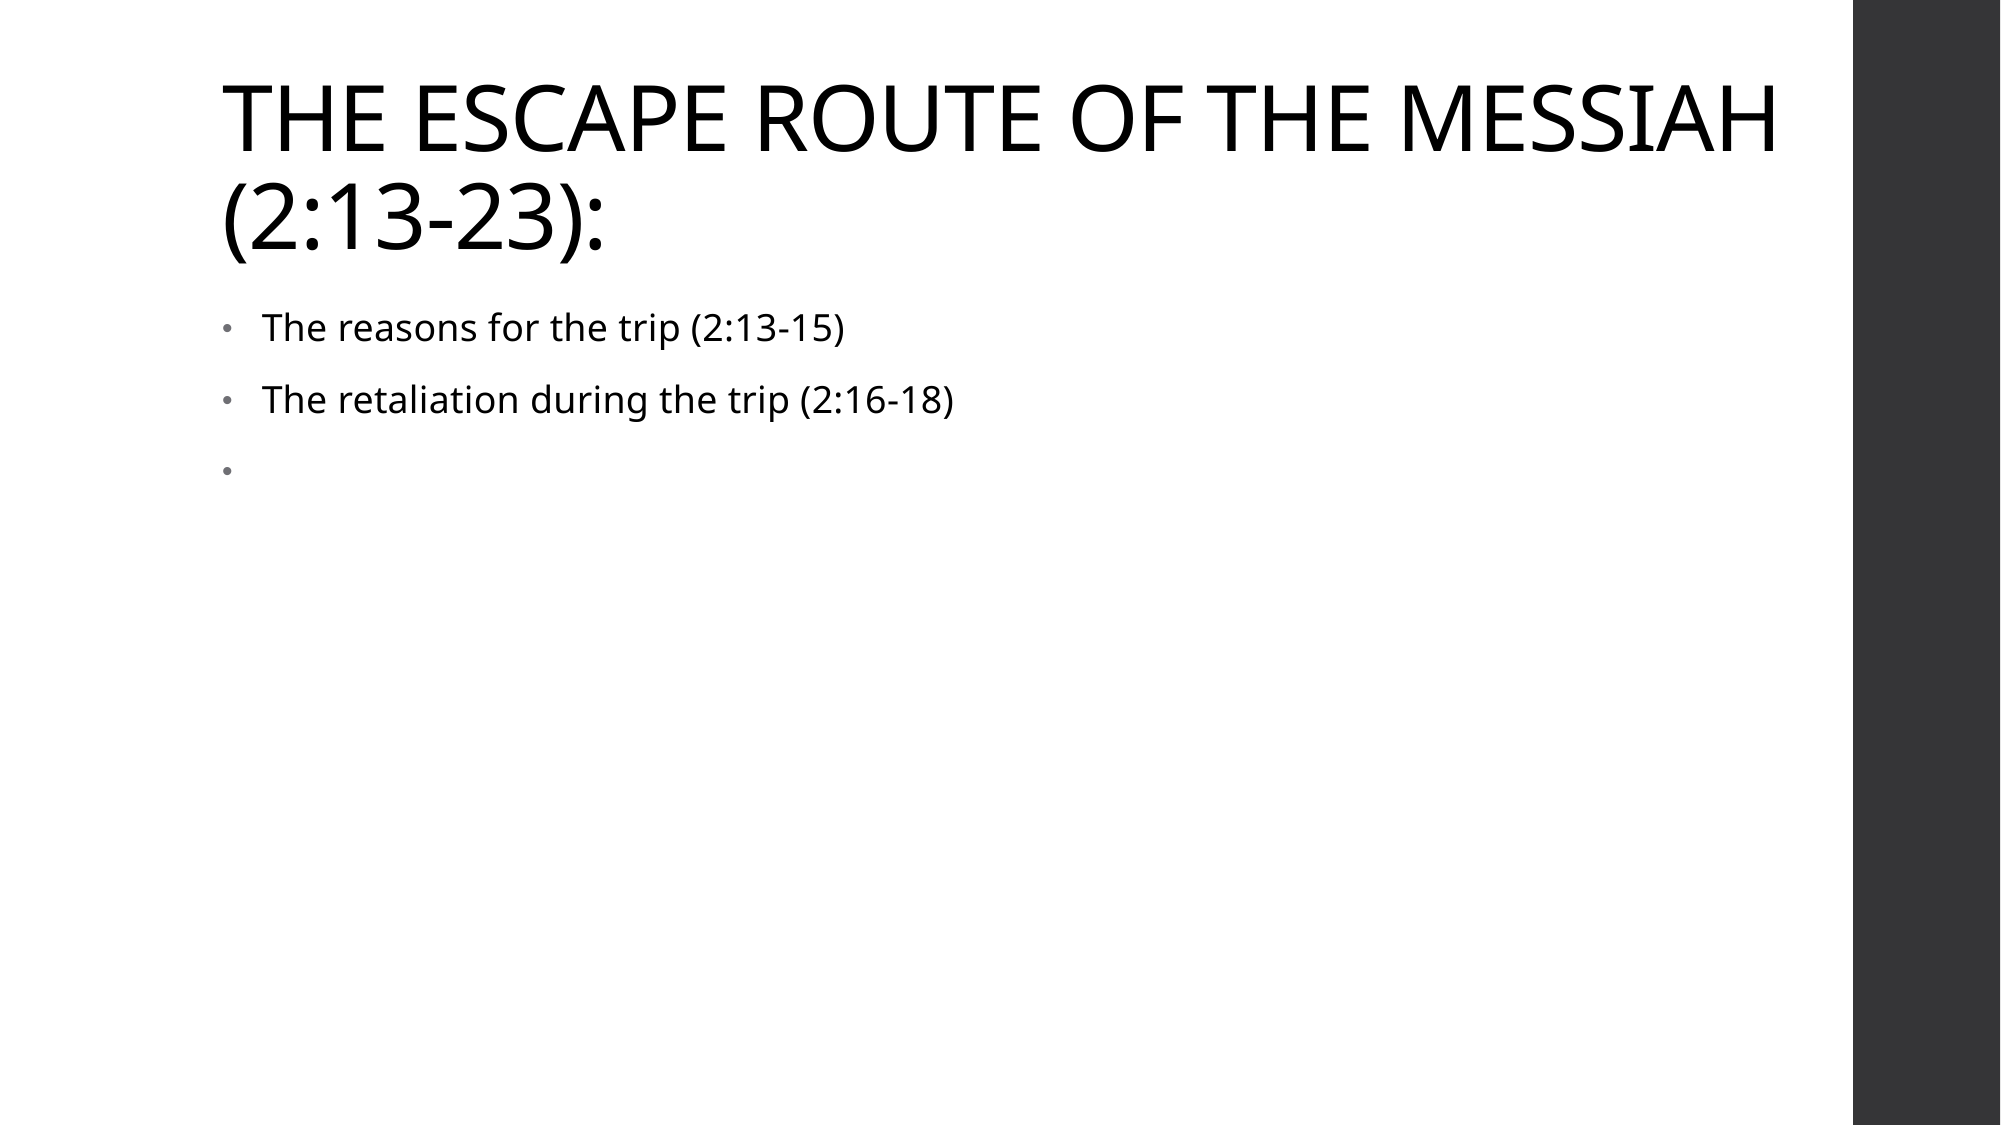

# THE ESCAPE ROUTE OF THE MESSIAH (2:13-23):
 The reasons for the trip (2:13-15)
 The retaliation during the trip (2:16-18)